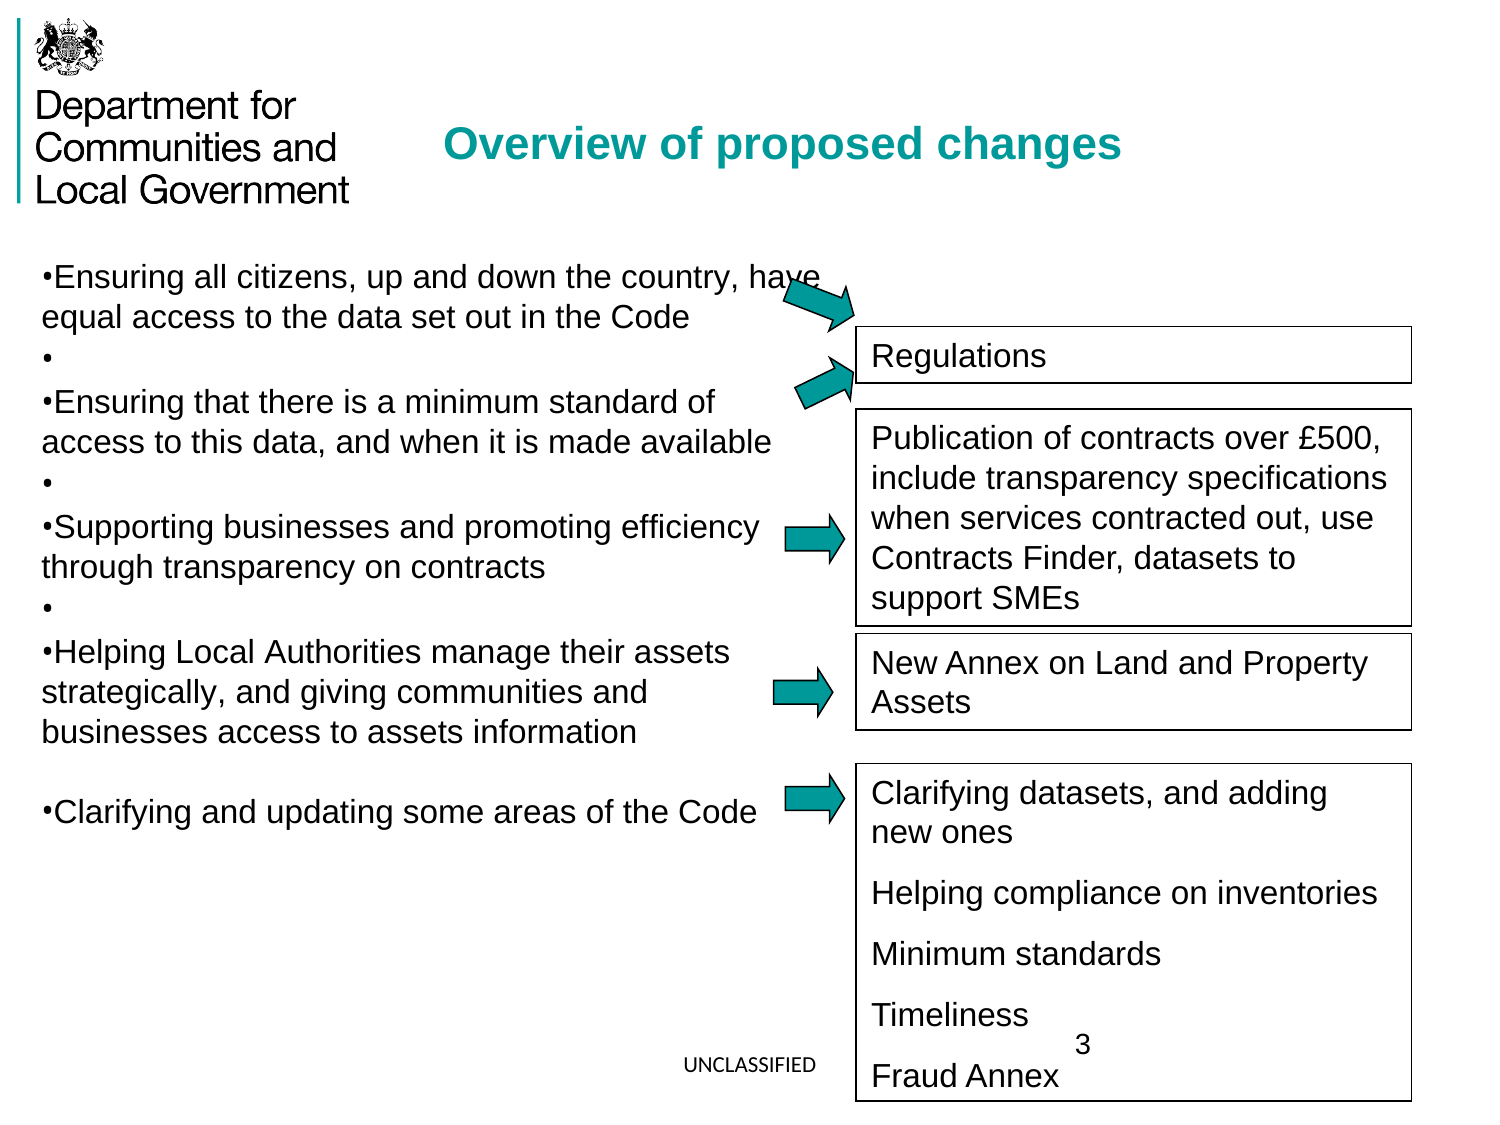

# Overview of proposed changes
Ensuring all citizens, up and down the country, have equal access to the data set out in the Code
Ensuring that there is a minimum standard of access to this data, and when it is made available
Supporting businesses and promoting efficiency through transparency on contracts
Helping Local Authorities manage their assets strategically, and giving communities and businesses access to assets information
Clarifying and updating some areas of the Code
Regulations
Publication of contracts over £500, include transparency specifications when services contracted out, use Contracts Finder, datasets to support SMEs
New Annex on Land and Property Assets
Clarifying datasets, and adding new ones
Helping compliance on inventories
Minimum standards
Timeliness
Fraud Annex
UNCLASSIFIED